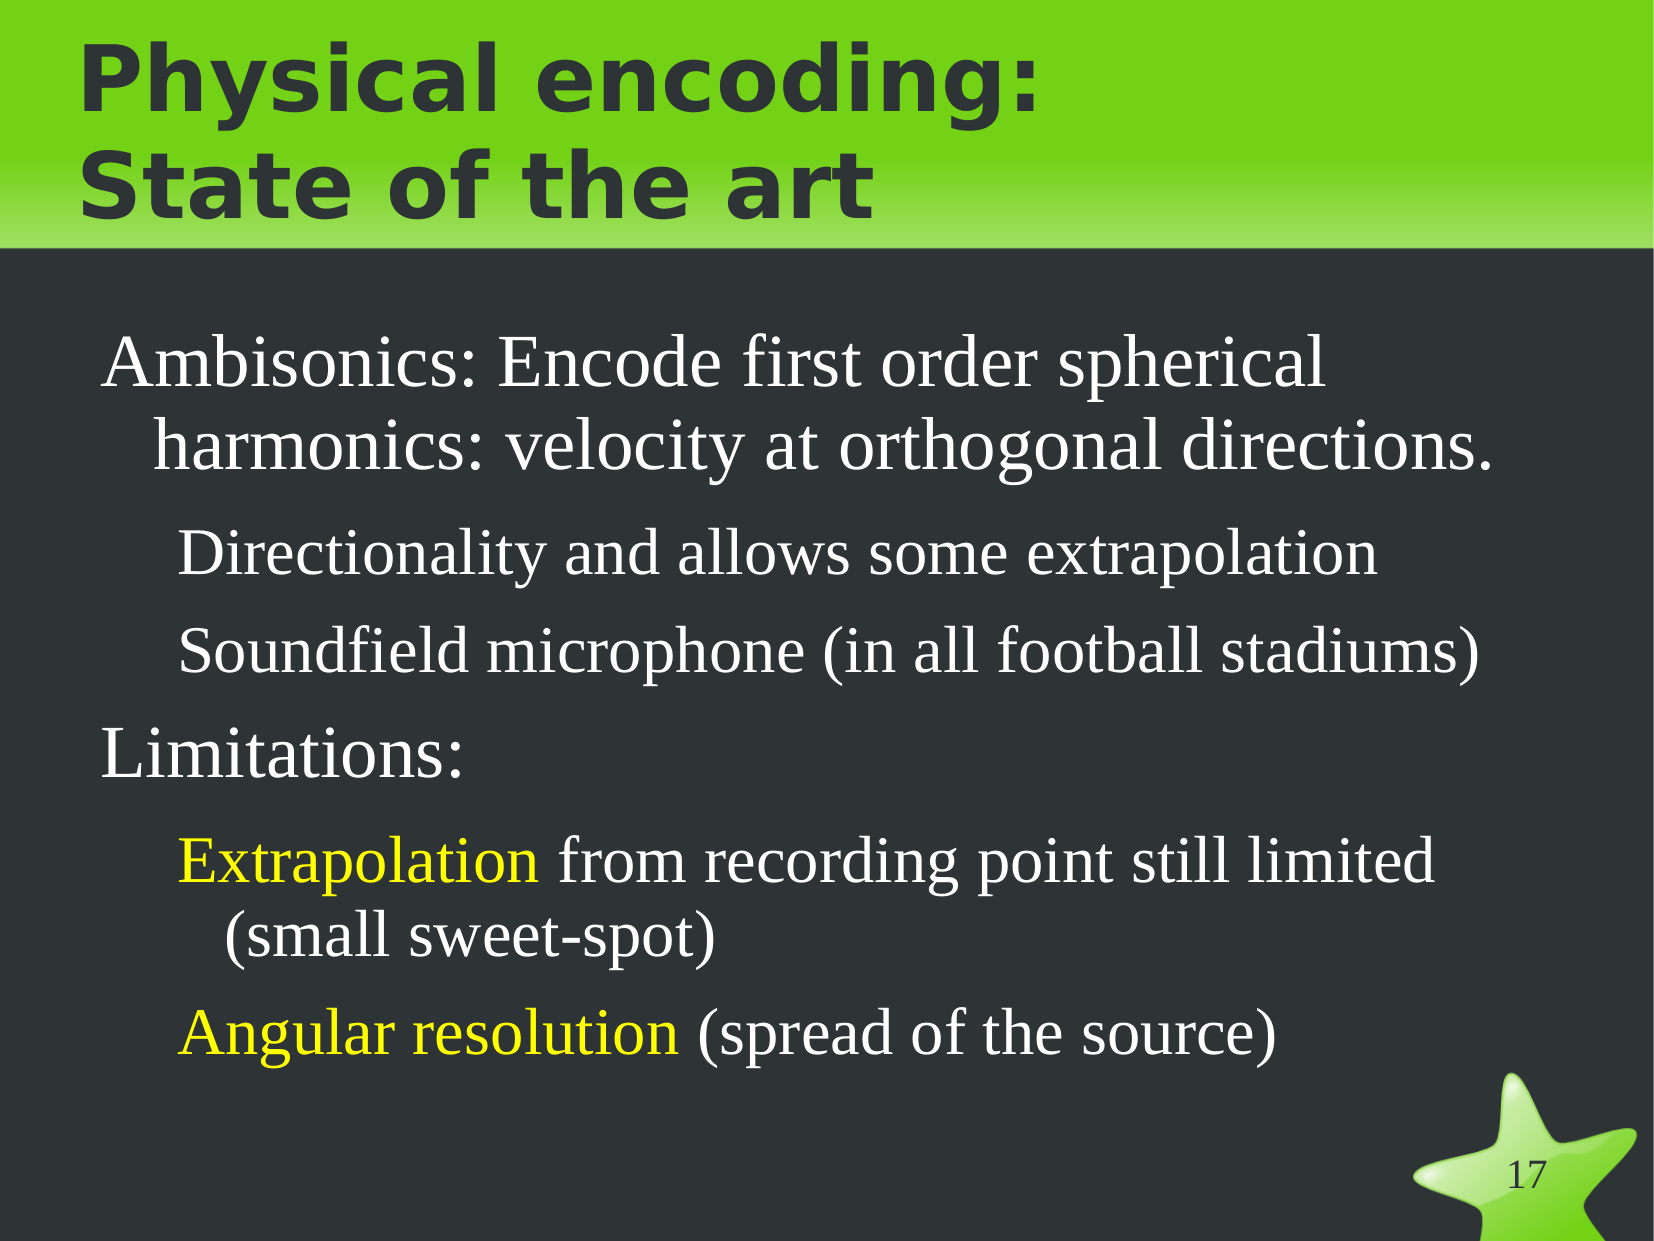

# Physical encoding: State of the art
Ambisonics: Encode first order spherical harmonics: velocity at orthogonal directions.
Directionality and allows some extrapolation
Soundfield microphone (in all football stadiums)
Limitations:
Extrapolation from recording point still limited (small sweet-spot)
Angular resolution (spread of the source)
17